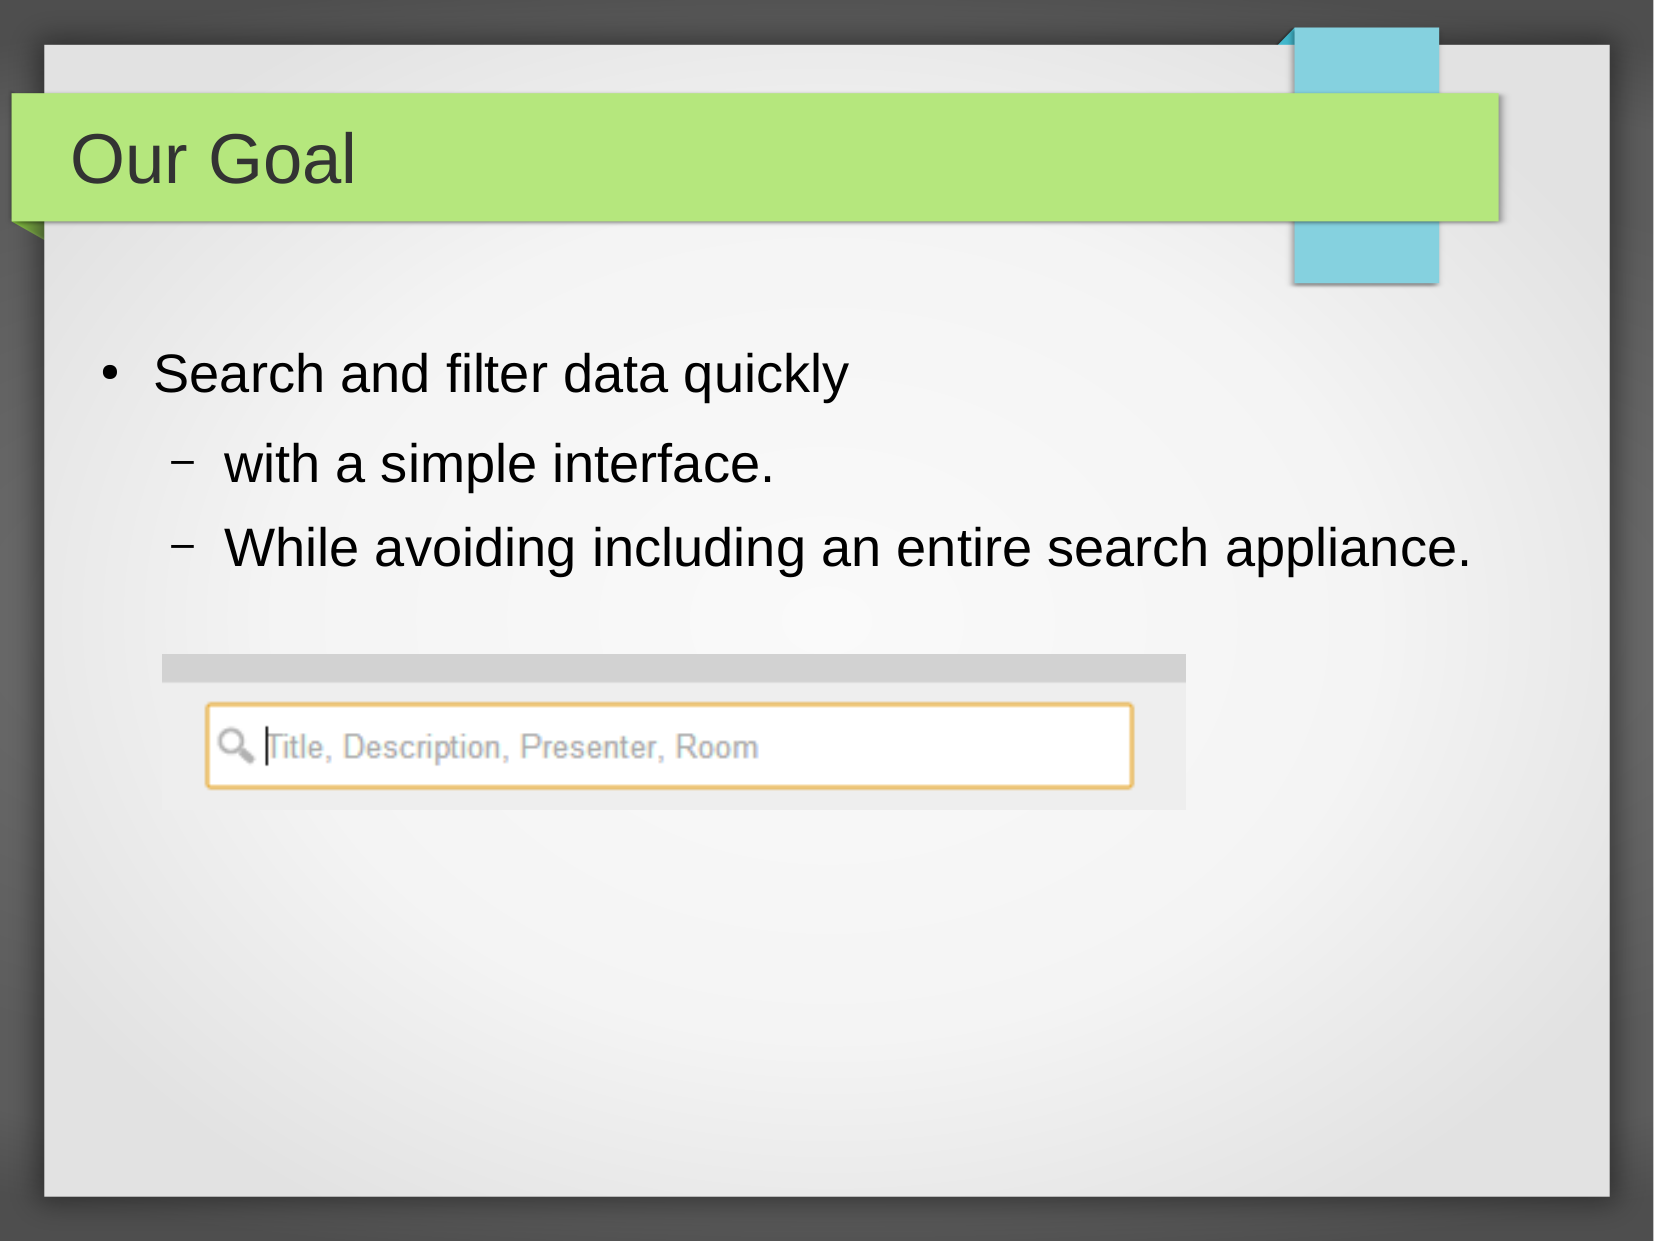

# Our Goal
Search and filter data quickly
with a simple interface.
While avoiding including an entire search appliance.